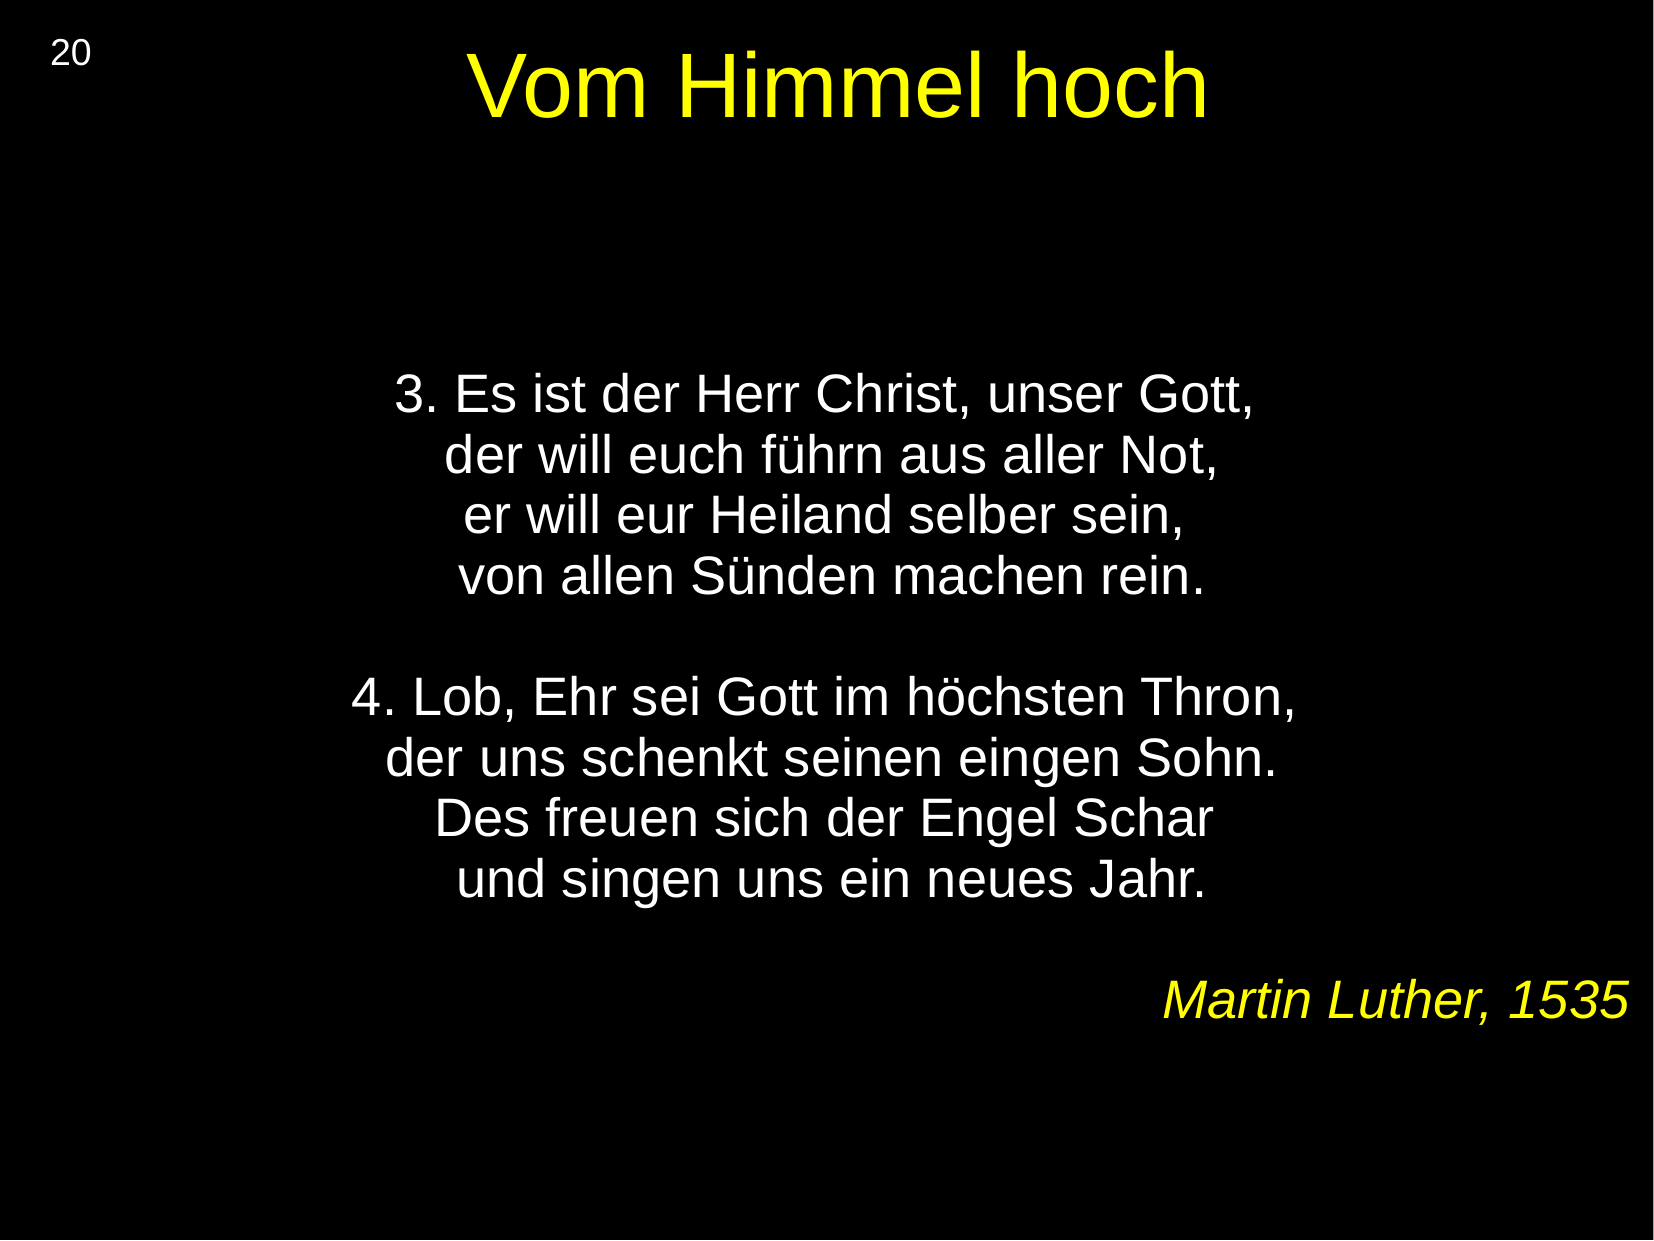

# Vom Himmel hoch
20
3. Es ist der Herr Christ, unser Gott,
der will euch führn aus aller Not,
er will eur Heiland selber sein,
von allen Sünden machen rein.
4. Lob, Ehr sei Gott im höchsten Thron,
der uns schenkt seinen eingen Sohn.
Des freuen sich der Engel Schar
und singen uns ein neues Jahr.
Martin Luther, 1535